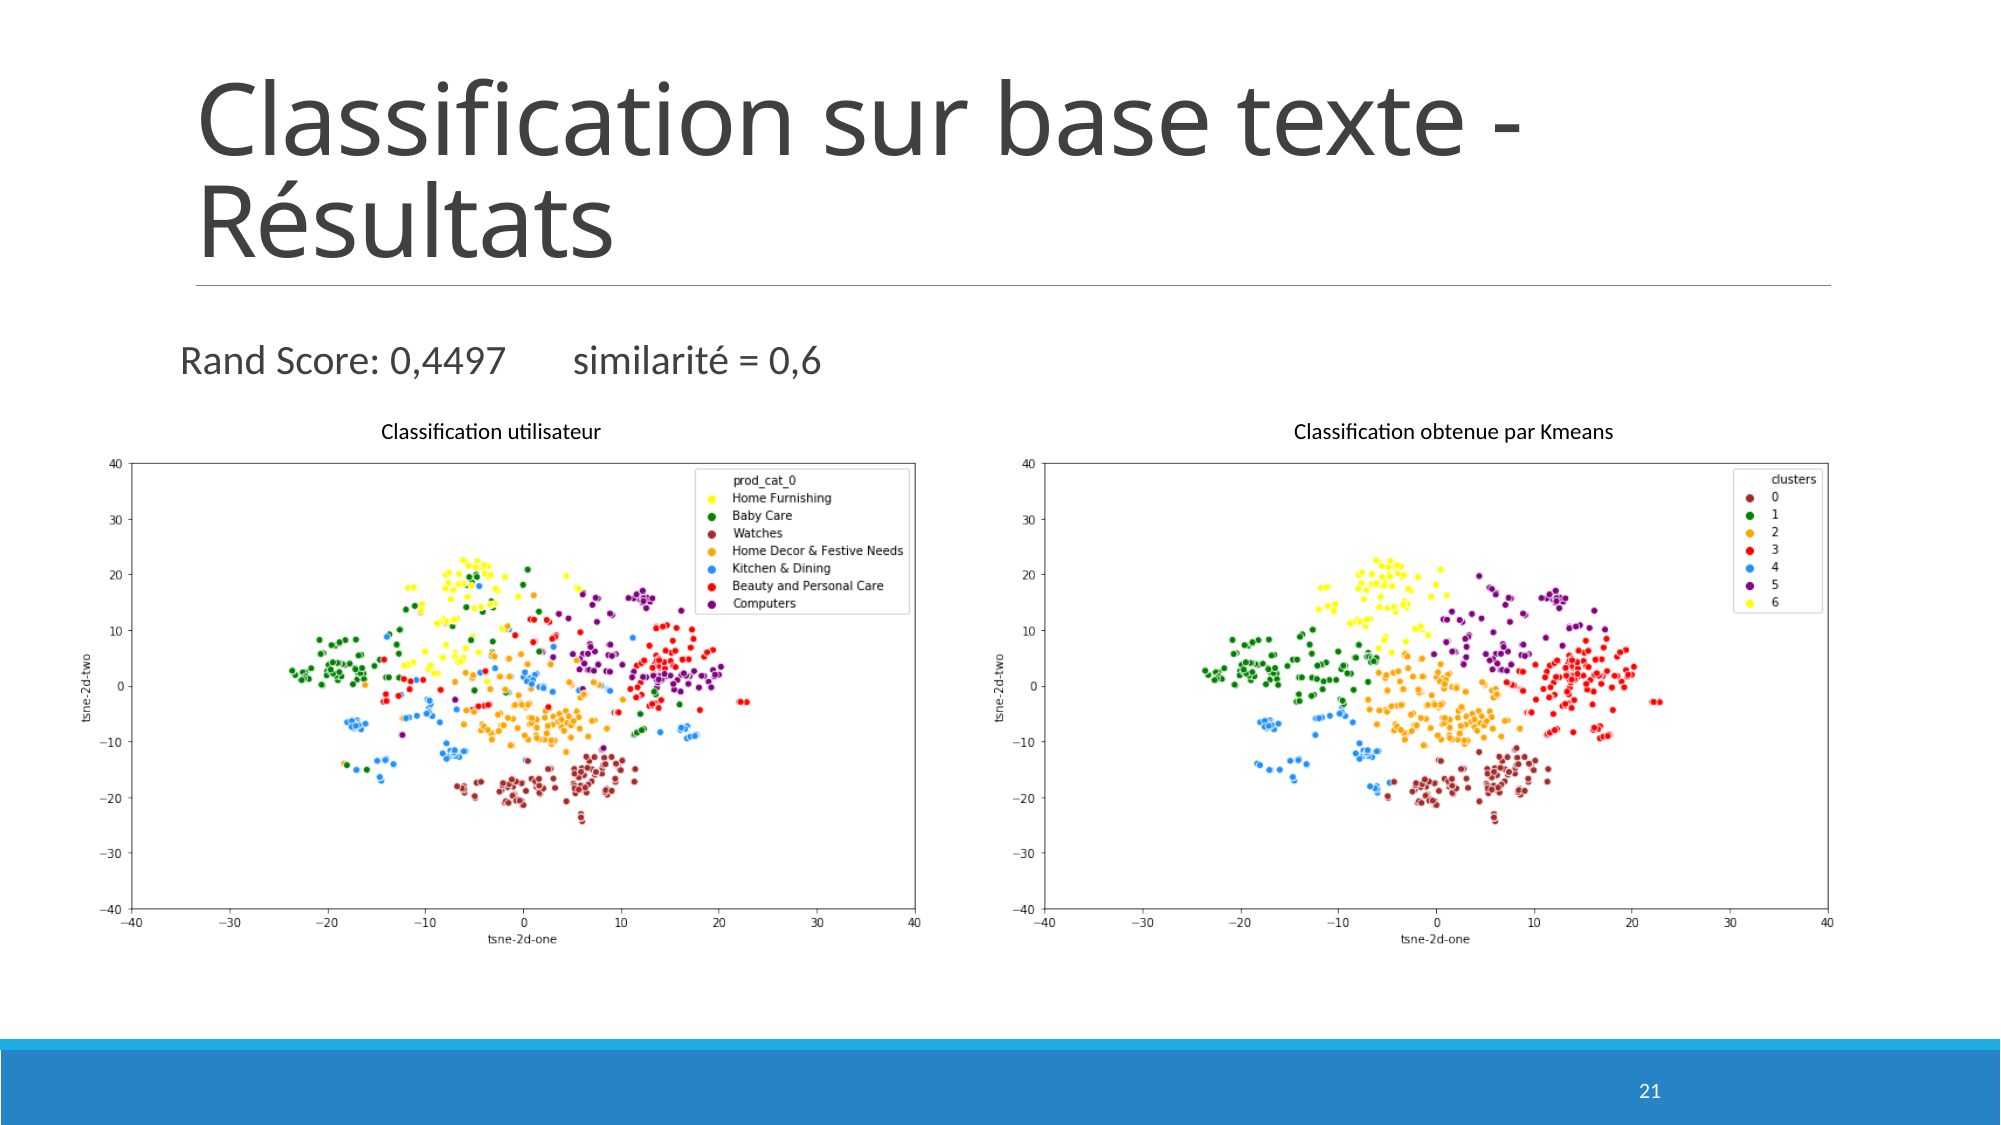

# Classification sur base texte - Résultats
Rand Score: 0,4497 similarité = 0,6
Classification utilisateur
Classification obtenue par Kmeans